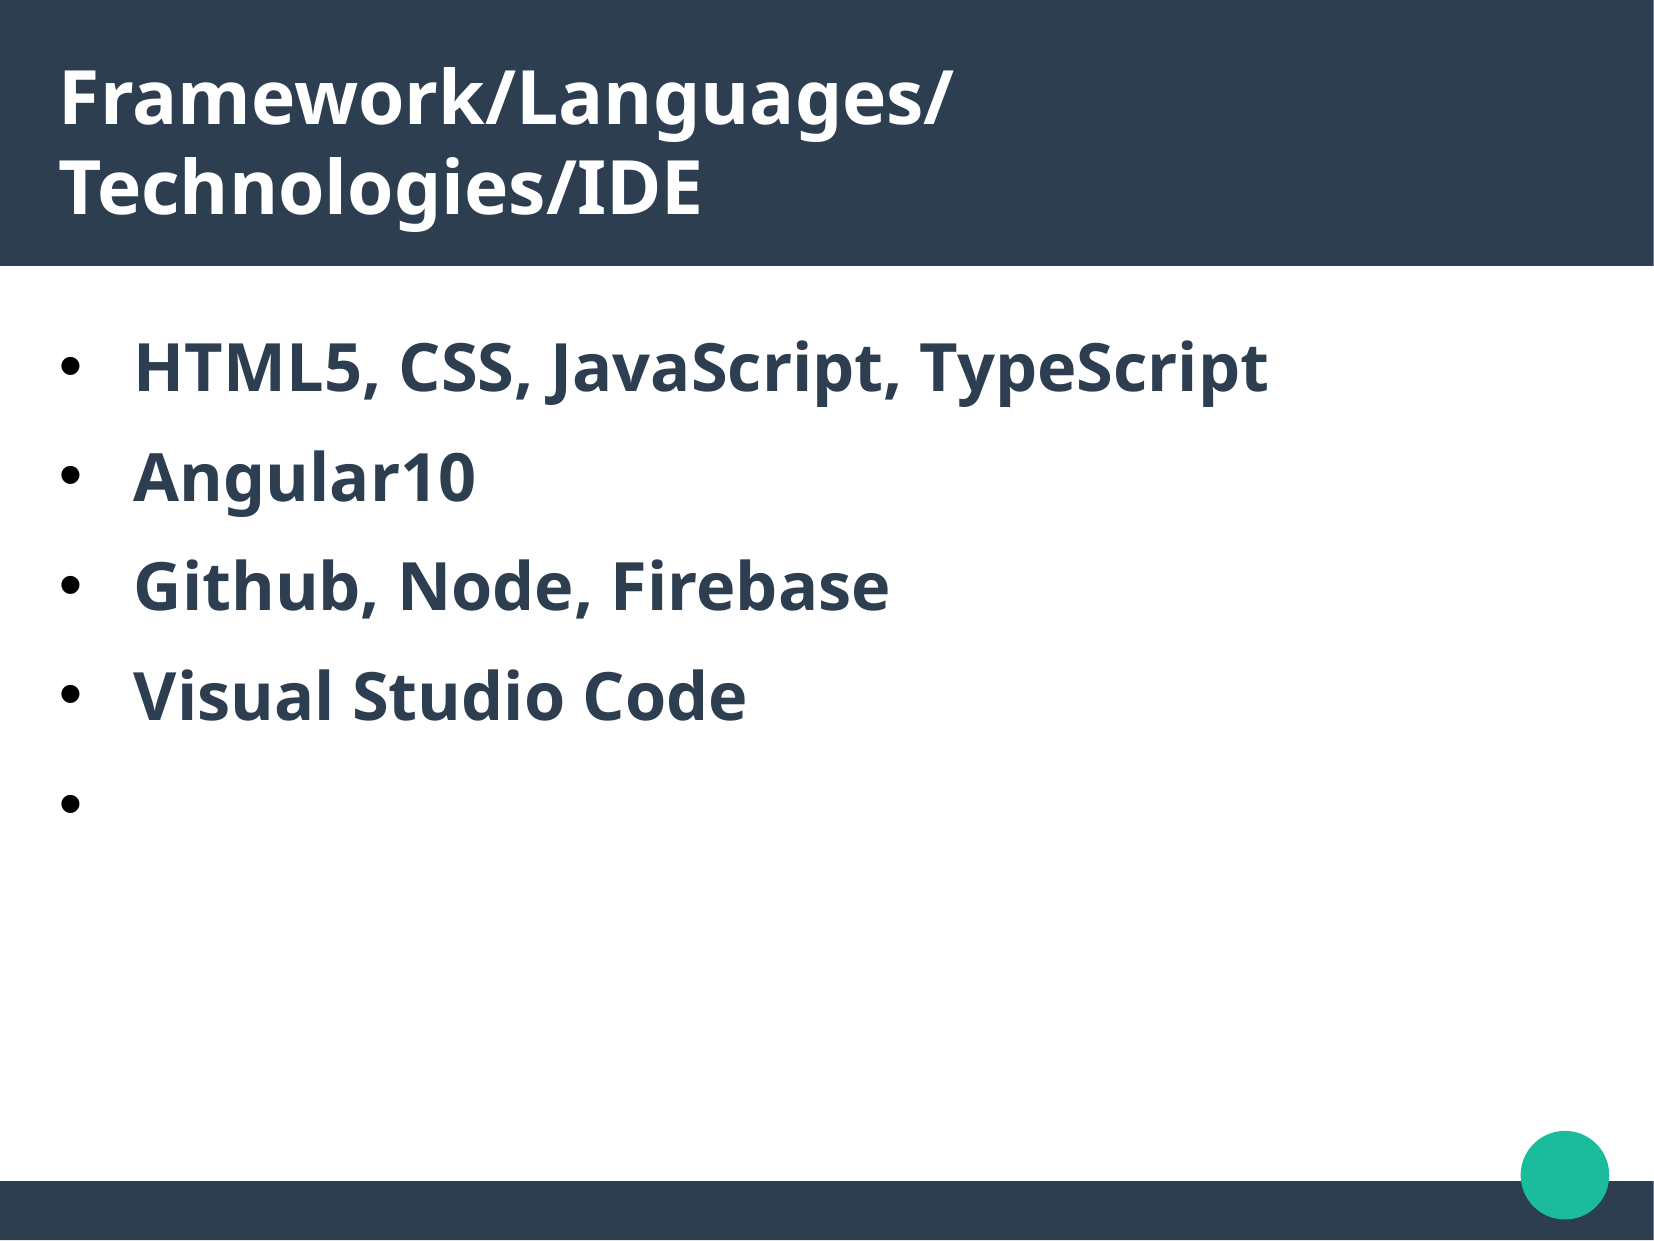

# Framework/Languages/Technologies/IDE
HTML5, CSS, JavaScript, TypeScript
Angular10
Github, Node, Firebase
Visual Studio Code